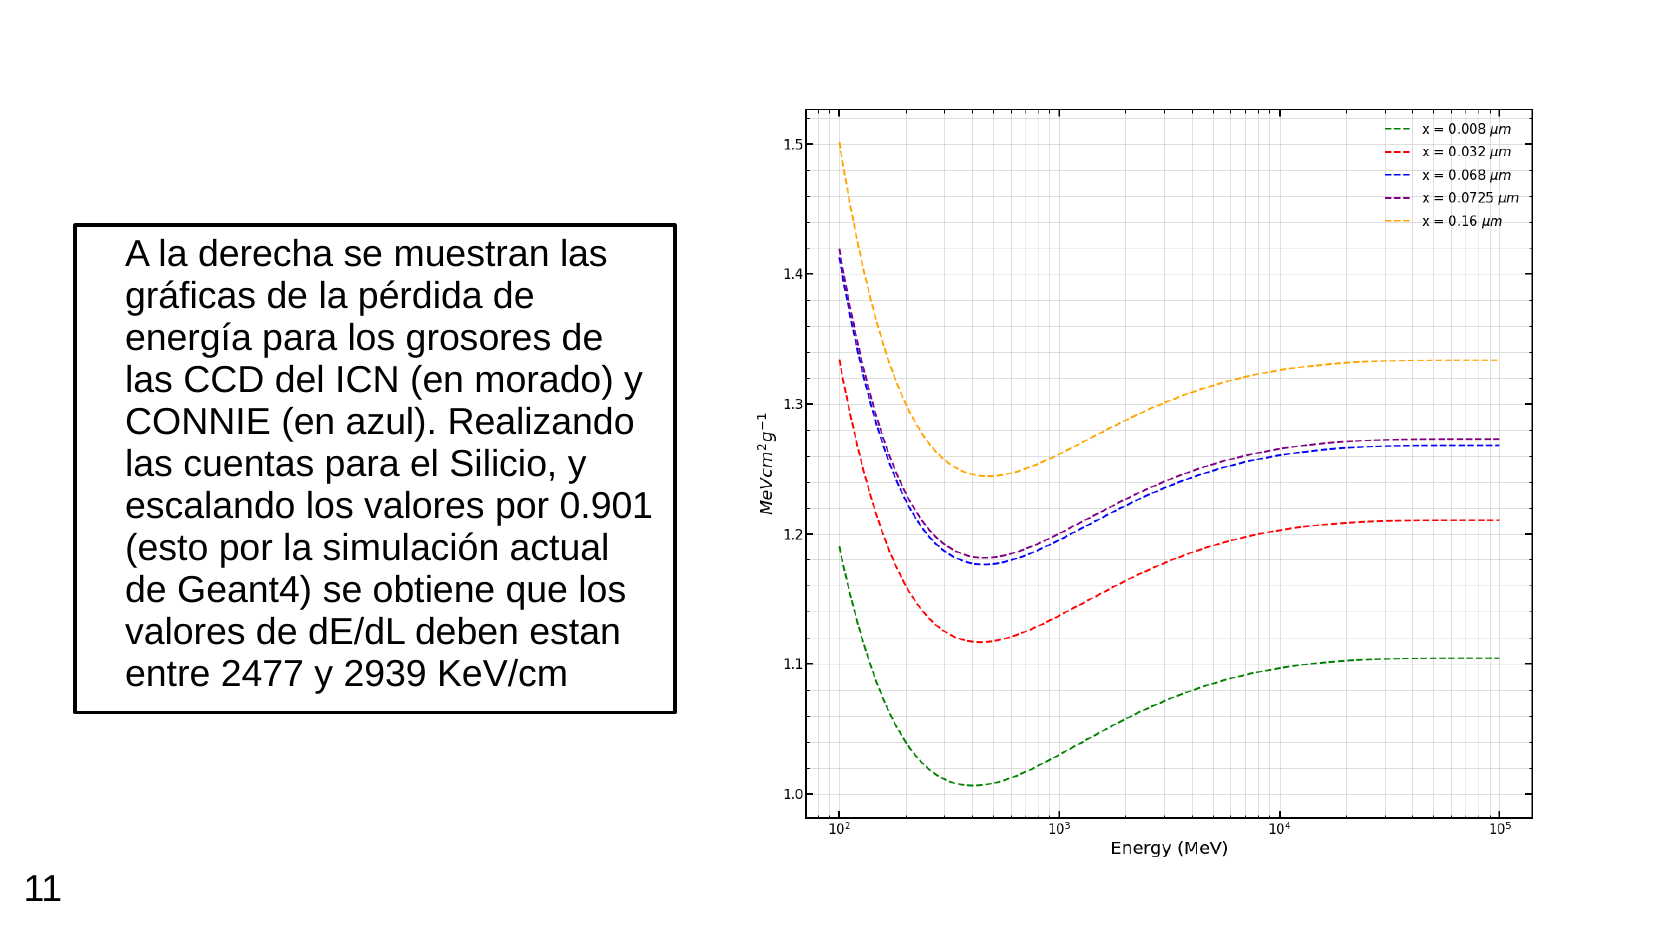

A la derecha se muestran las gráficas de la pérdida de energía para los grosores de las CCD del ICN (en morado) y CONNIE (en azul). Realizando las cuentas para el Silicio, y escalando los valores por 0.901 (esto por la simulación actual de Geant4) se obtiene que los valores de dE/dL deben estan entre 2477 y 2939 KeV/cm